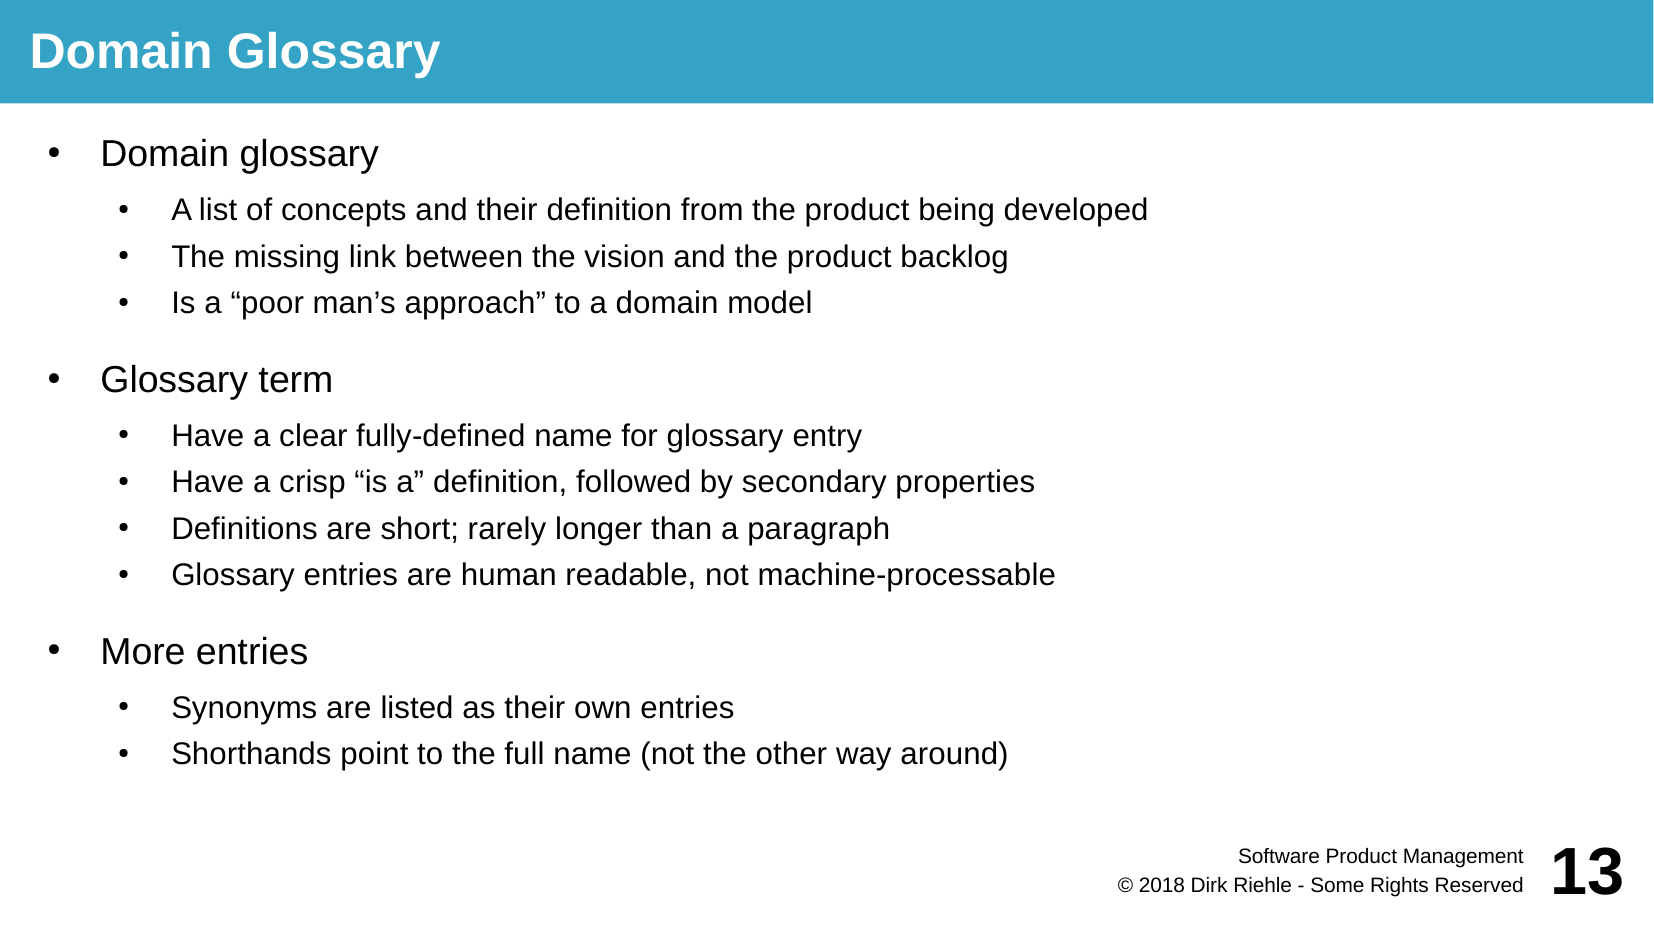

# Domain Glossary
Domain glossary
A list of concepts and their definition from the product being developed
The missing link between the vision and the product backlog
Is a “poor man’s approach” to a domain model
Glossary term
Have a clear fully-defined name for glossary entry
Have a crisp “is a” definition, followed by secondary properties
Definitions are short; rarely longer than a paragraph
Glossary entries are human readable, not machine-processable
More entries
Synonyms are listed as their own entries
Shorthands point to the full name (not the other way around)
Software Product Management
13
© 2018 Dirk Riehle - Some Rights Reserved